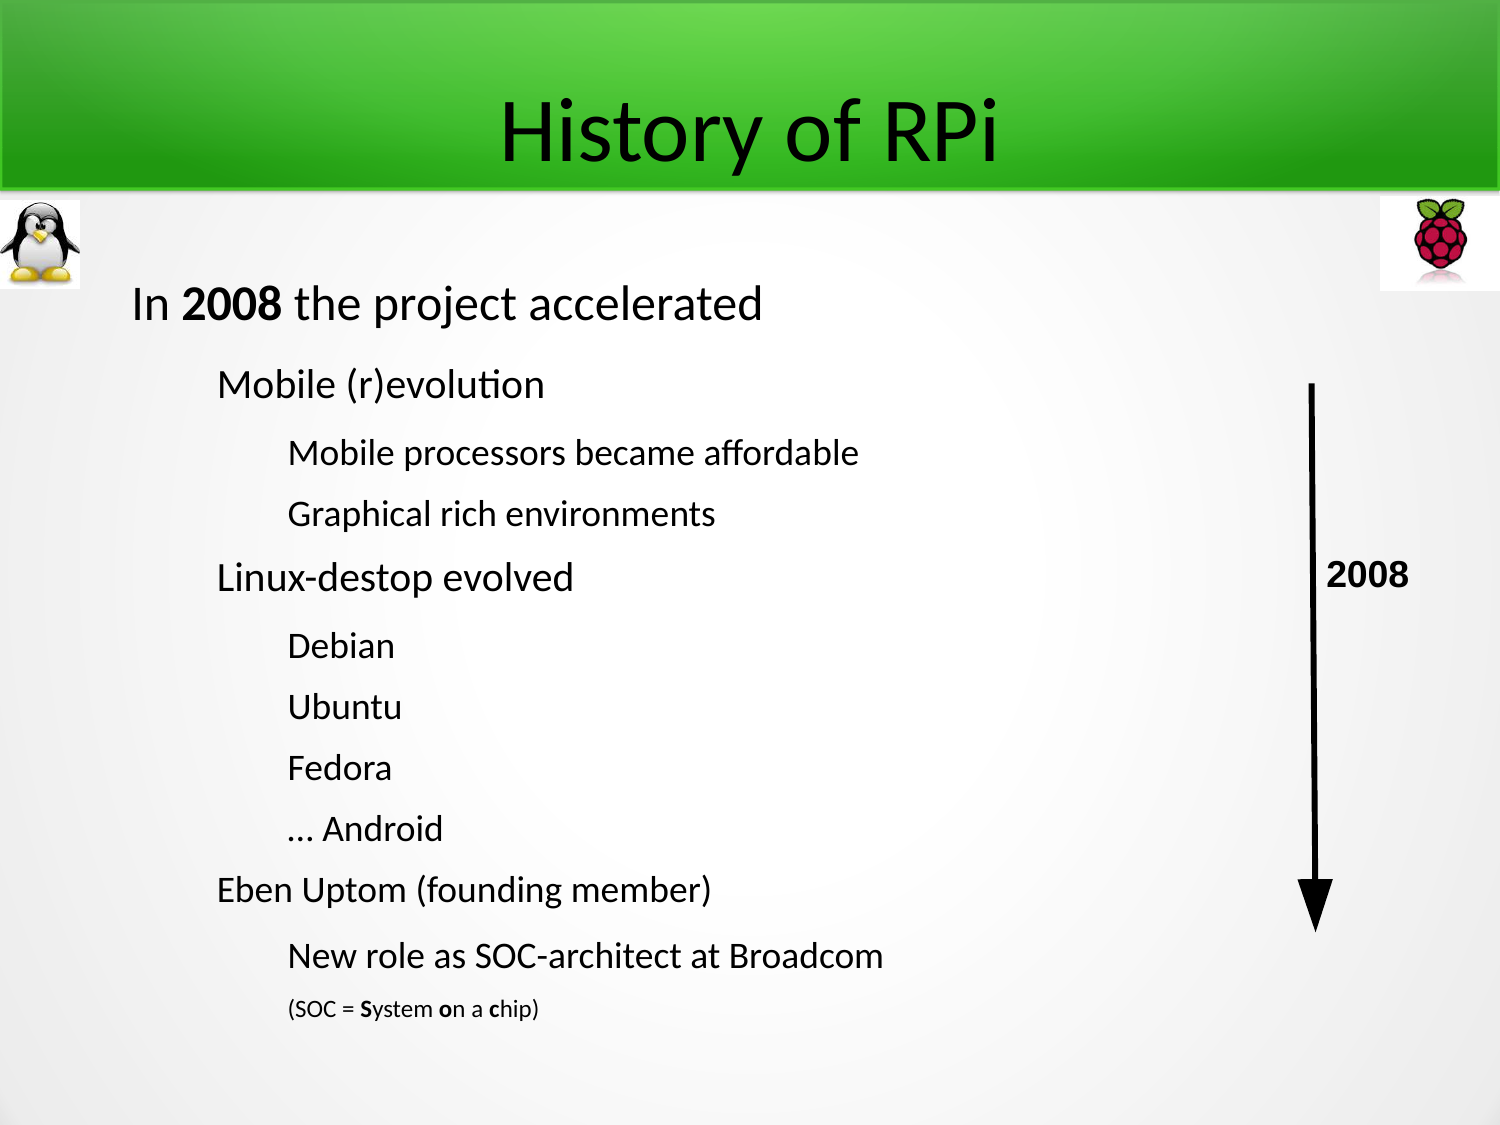

# History of RPi
In 2008 the project accelerated
Mobile (r)evolution
Mobile processors became affordable
Graphical rich environments
Linux-destop evolved
Debian
Ubuntu
Fedora
… Android
Eben Uptom (founding member)
New role as SOC-architect at Broadcom
(SOC = System on a chip)
2008